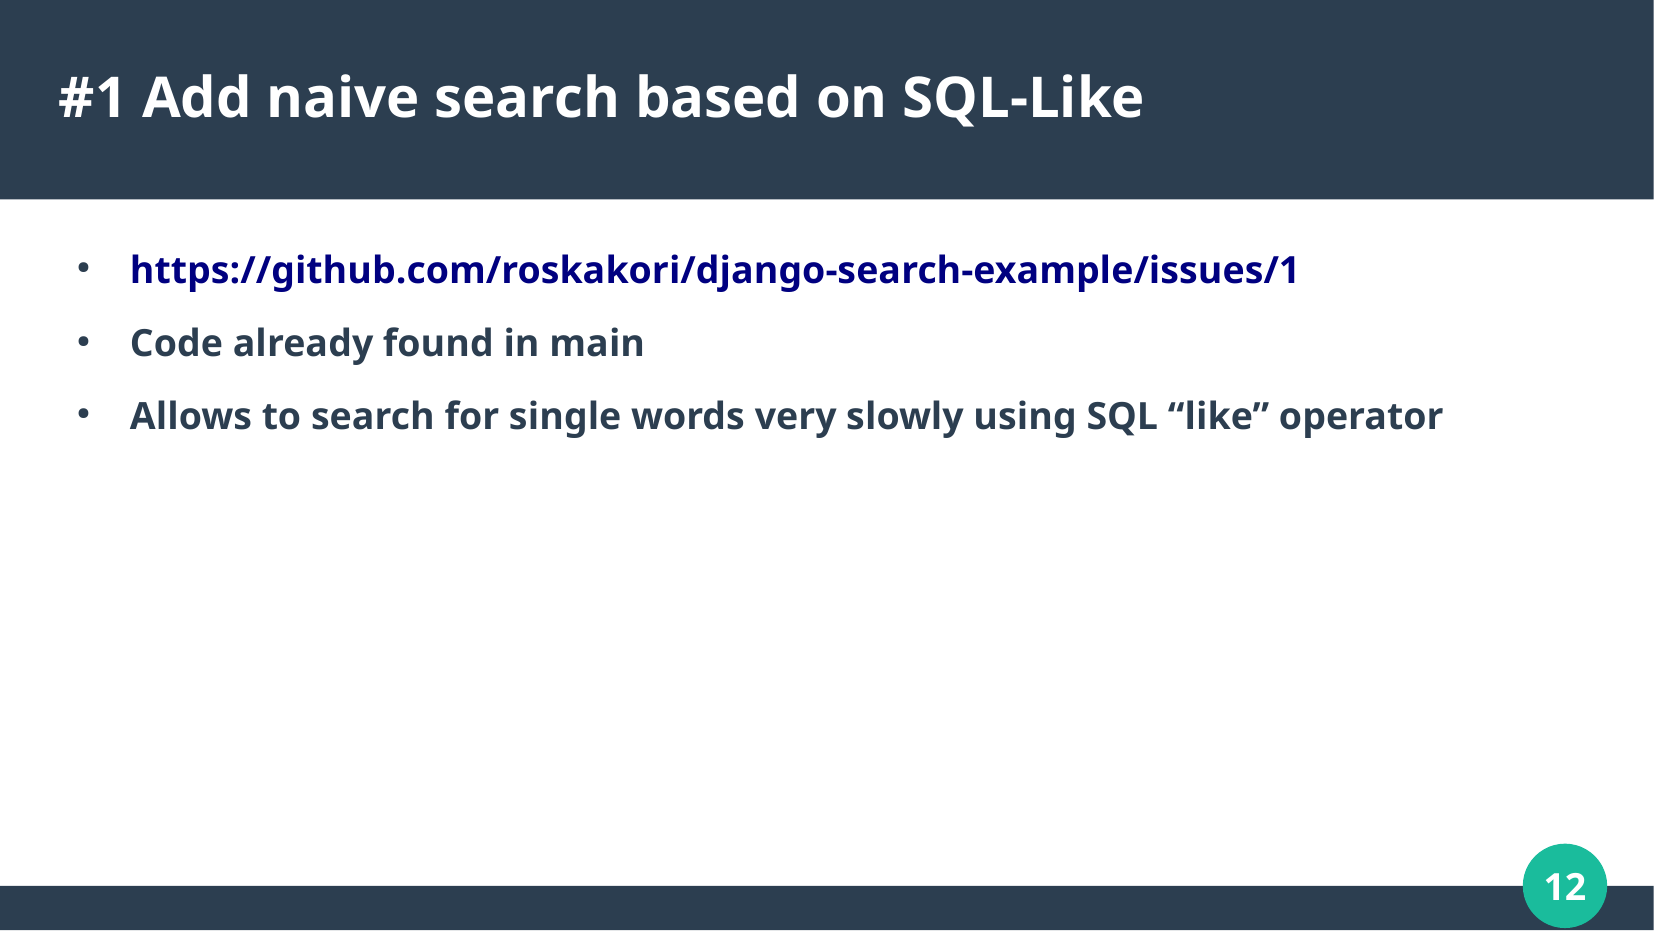

# #1 Add naive search based on SQL-Like
https://github.com/roskakori/django-search-example/issues/1
Code already found in main
Allows to search for single words very slowly using SQL “like” operator